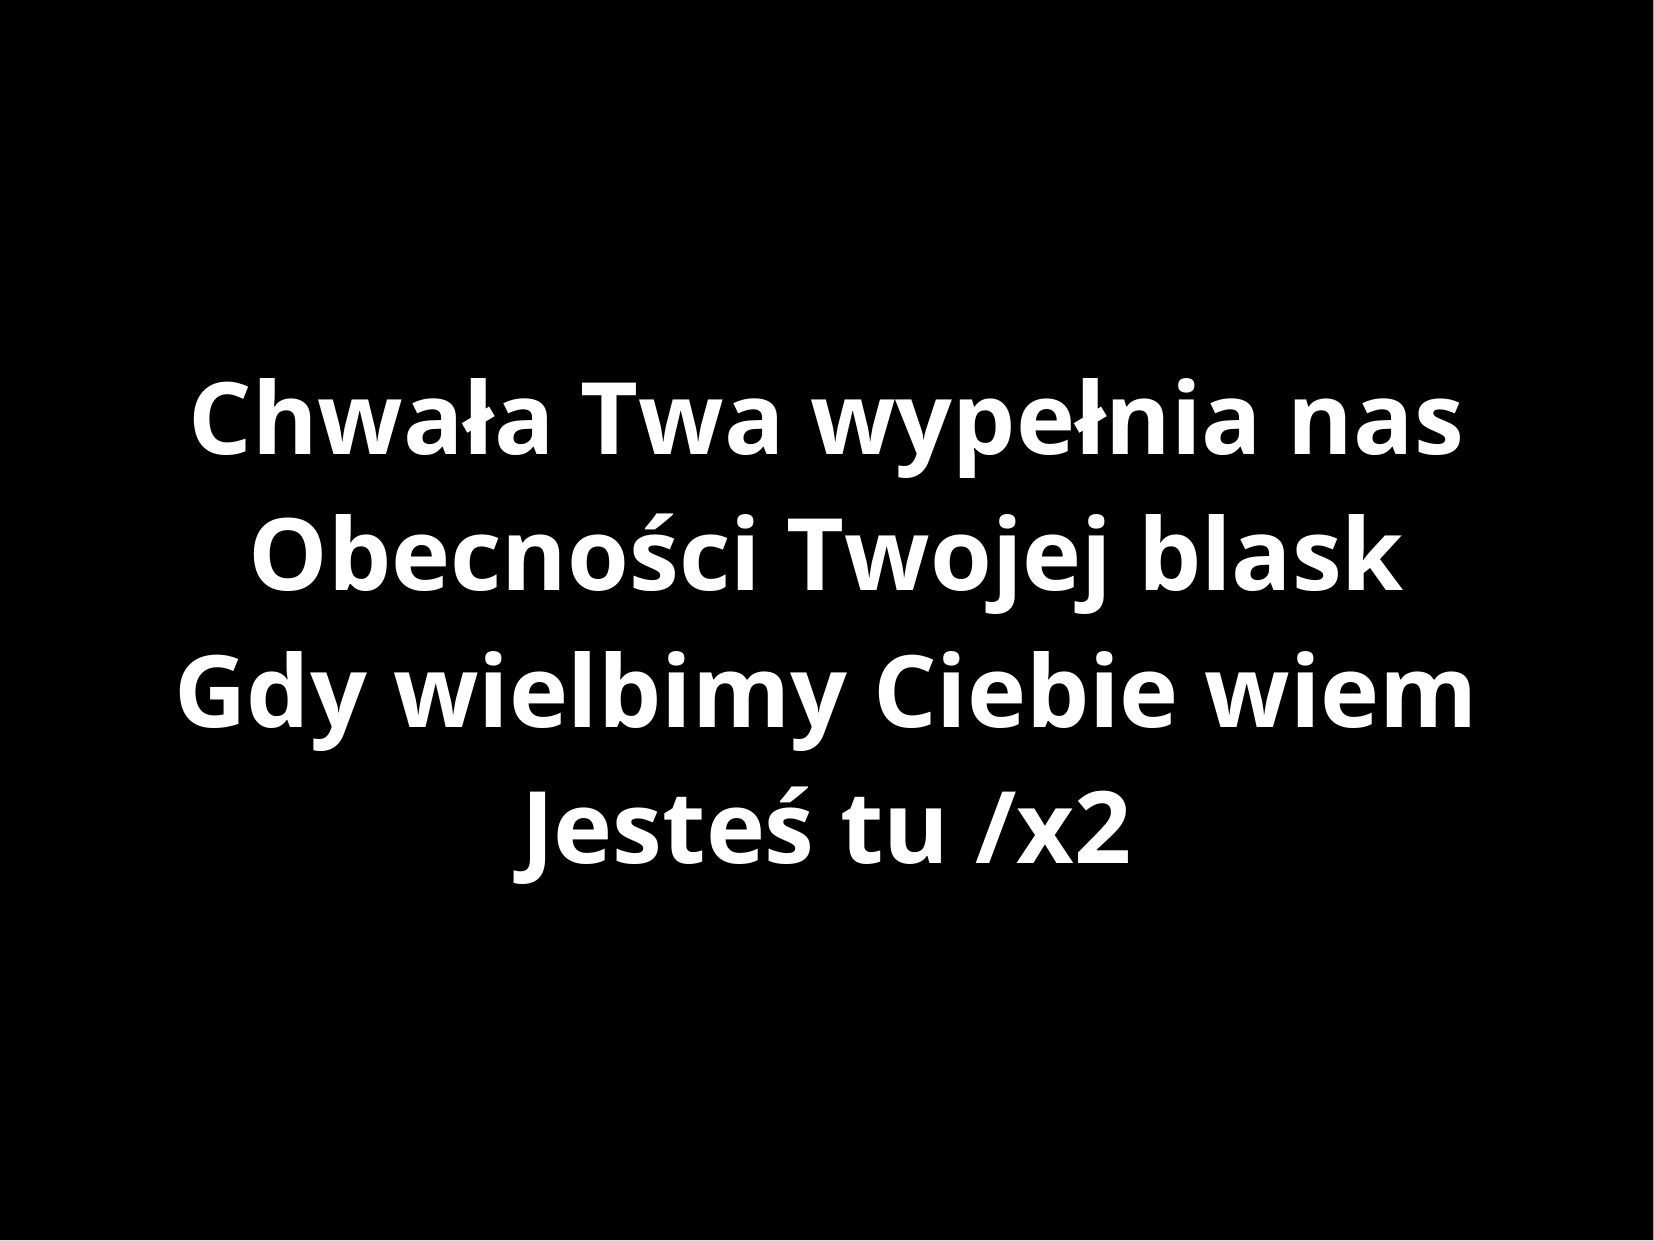

# Chwała Twa wypełnia nas Obecności Twojej blask Gdy wielbimy Ciebie wiem Jesteś tu /x2